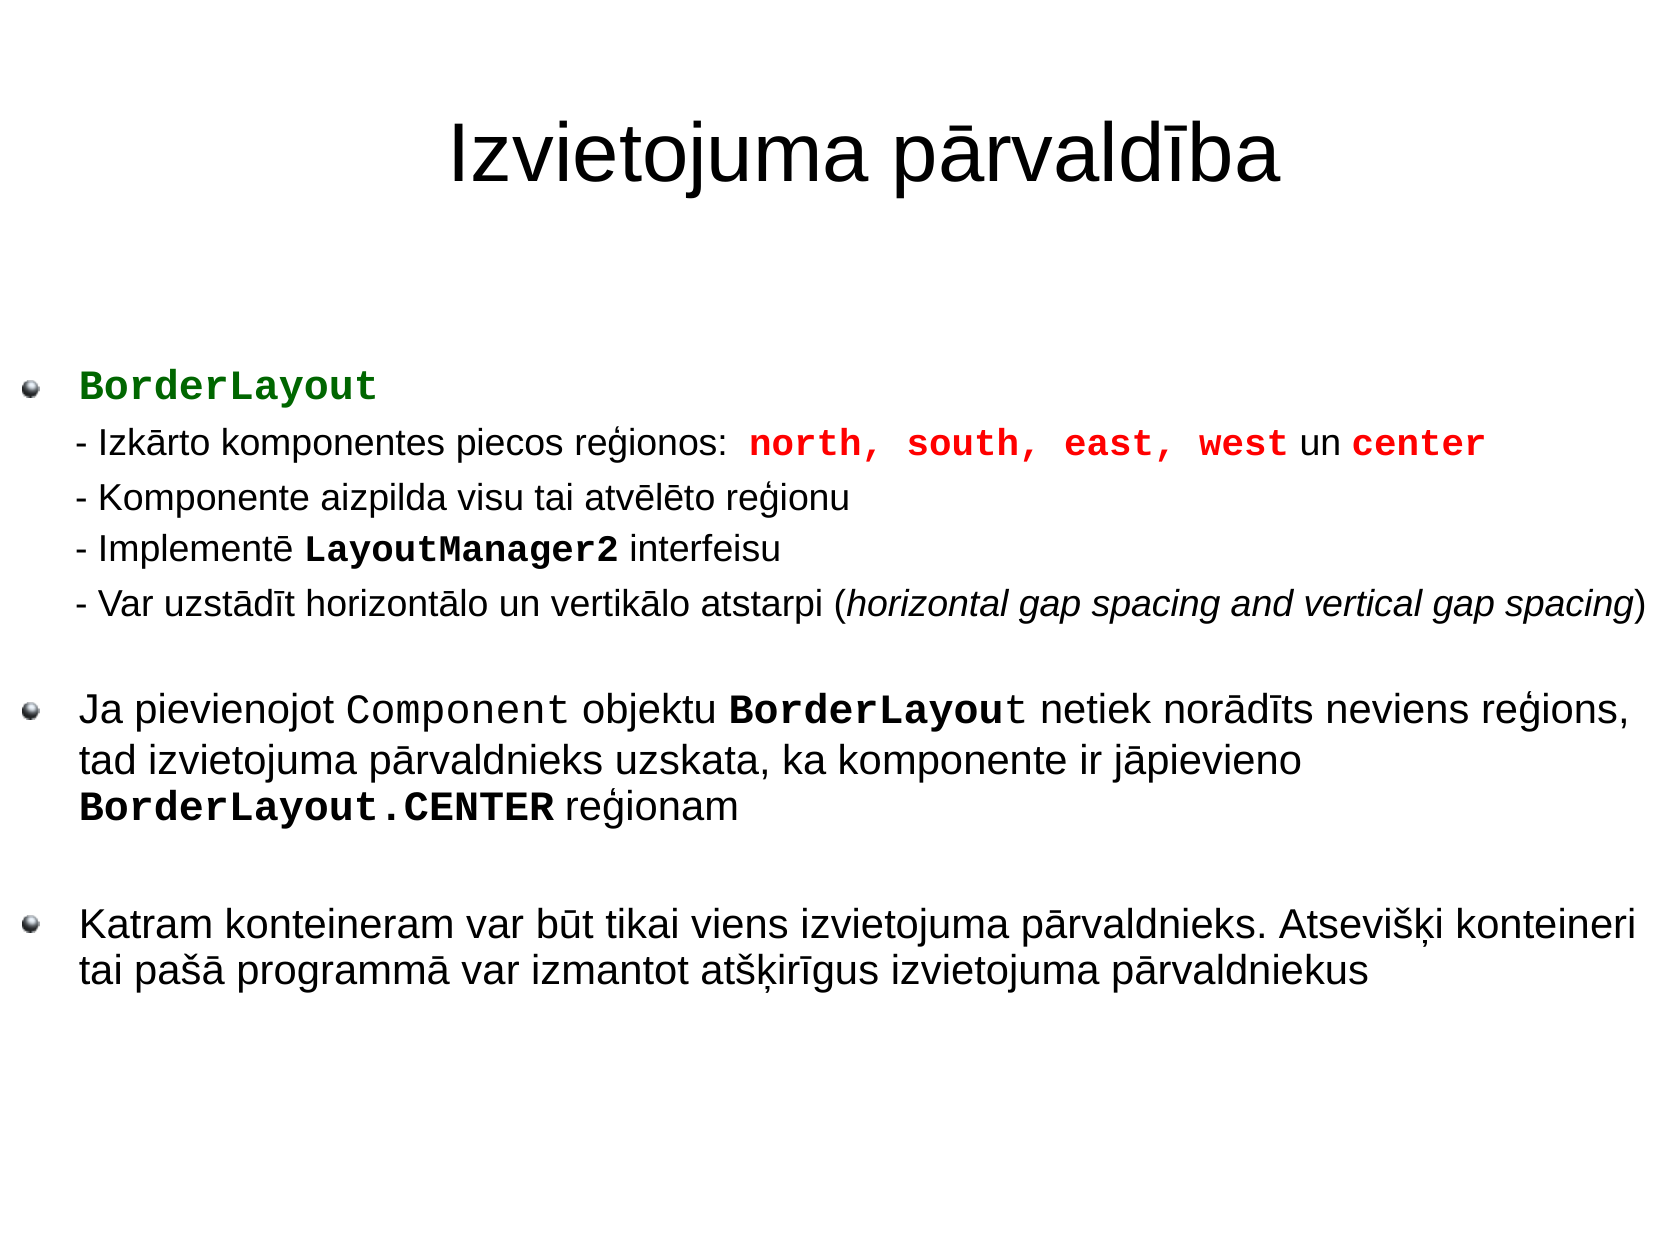

# Izvietojuma pārvaldība
BorderLayout
 - Izkārto komponentes piecos reģionos: north, south, east, west un center
 - Komponente aizpilda visu tai atvēlēto reģionu
 - Implementē LayoutManager2 interfeisu
 - Var uzstādīt horizontālo un vertikālo atstarpi (horizontal gap spacing and vertical gap spacing)
Ja pievienojot Component objektu BorderLayout netiek norādīts neviens reģions, tad izvietojuma pārvaldnieks uzskata, ka komponente ir jāpievieno BorderLayout.CENTER reģionam
Katram konteineram var būt tikai viens izvietojuma pārvaldnieks. Atsevišķi konteineri tai pašā programmā var izmantot atšķirīgus izvietojuma pārvaldniekus